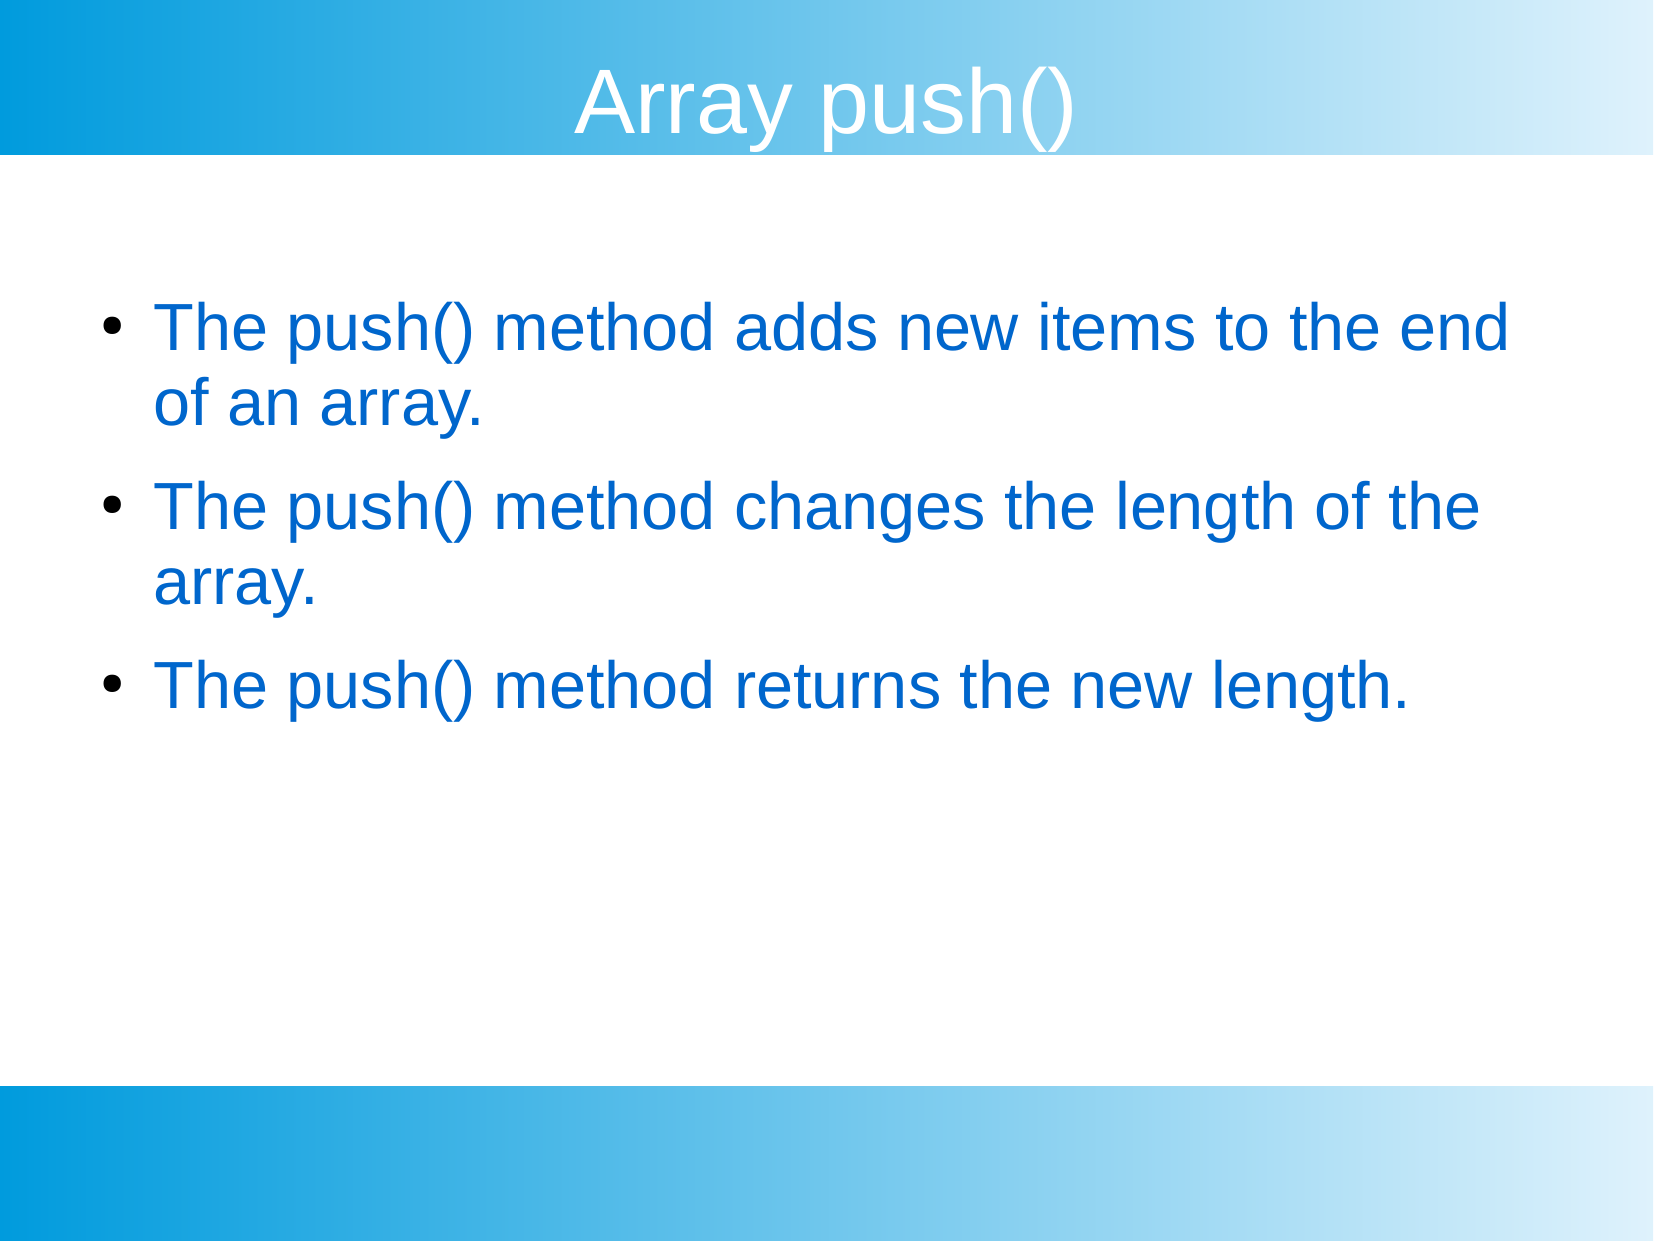

# Array push()
The push() method adds new items to the end of an array.
The push() method changes the length of the array.
The push() method returns the new length.